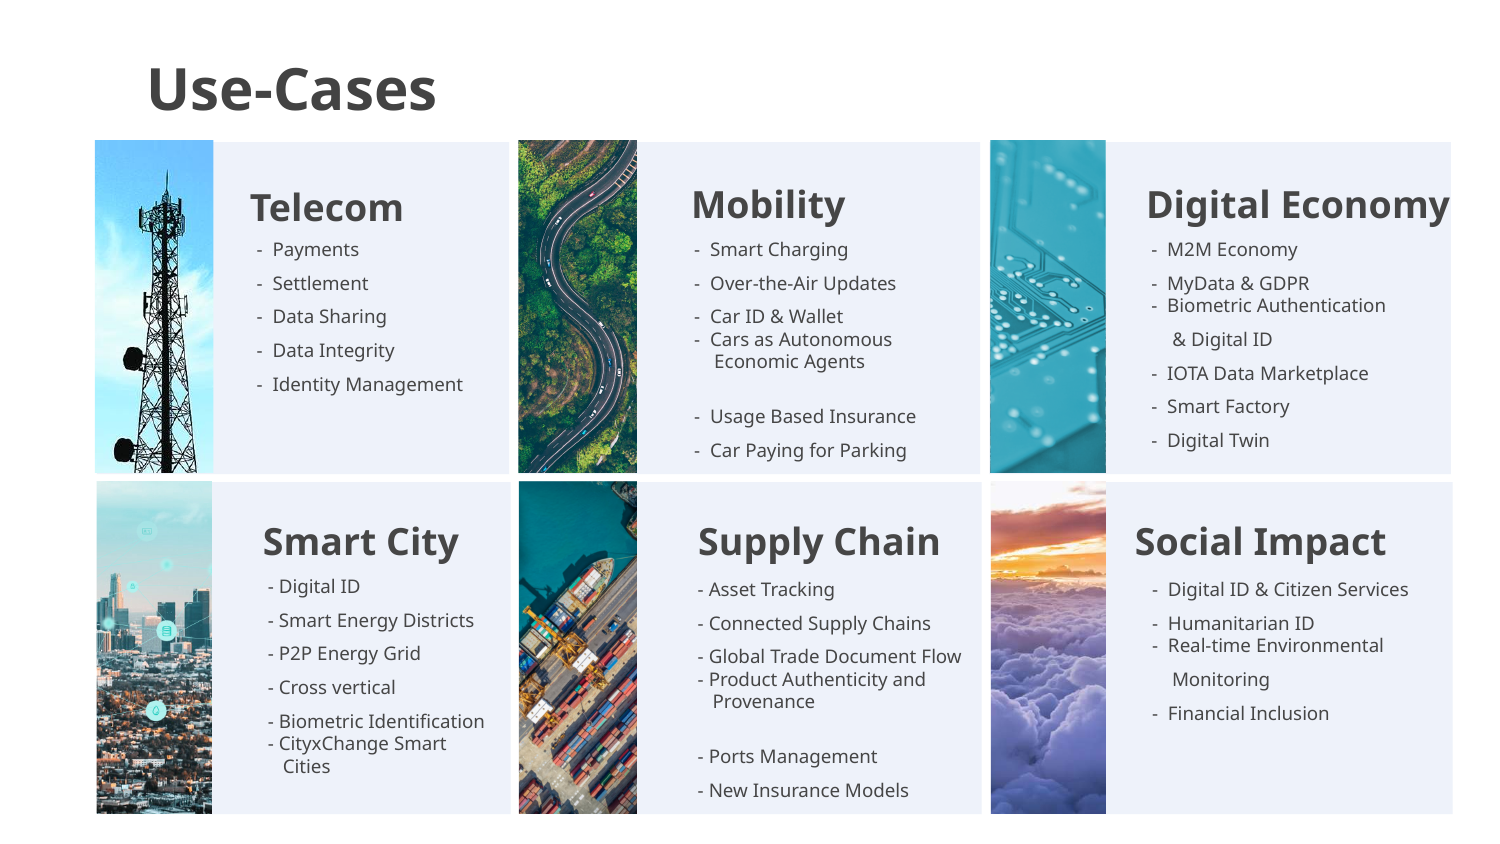

# Use-Cases
Mobility
Digital Economy
Telecom
- Payments
- Settlement
- Data Sharing
- Data Integrity
- Identity Management
- Smart Charging
- Over-the-Air Updates
- Car ID & Wallet
- Cars as Autonomous
 Economic Agents
- Usage Based Insurance
- Car Paying for Parking
- M2M Economy
- MyData & GDPR
- Biometric Authentication
 & Digital ID
- IOTA Data Marketplace
- Smart Factory
- Digital Twin
Smart City
Supply Chain
Social Impact
- Digital ID
- Smart Energy Districts
- P2P Energy Grid
- Cross vertical
- Biometric Identification
- CityxChange Smart
 Cities
- Asset Tracking
- Connected Supply Chains
- Global Trade Document Flow
- Product Authenticity and
 Provenance
- Ports Management
- New Insurance Models
- Digital ID & Citizen Services
- Humanitarian ID
- Real-time Environmental
 Monitoring
- Financial Inclusion